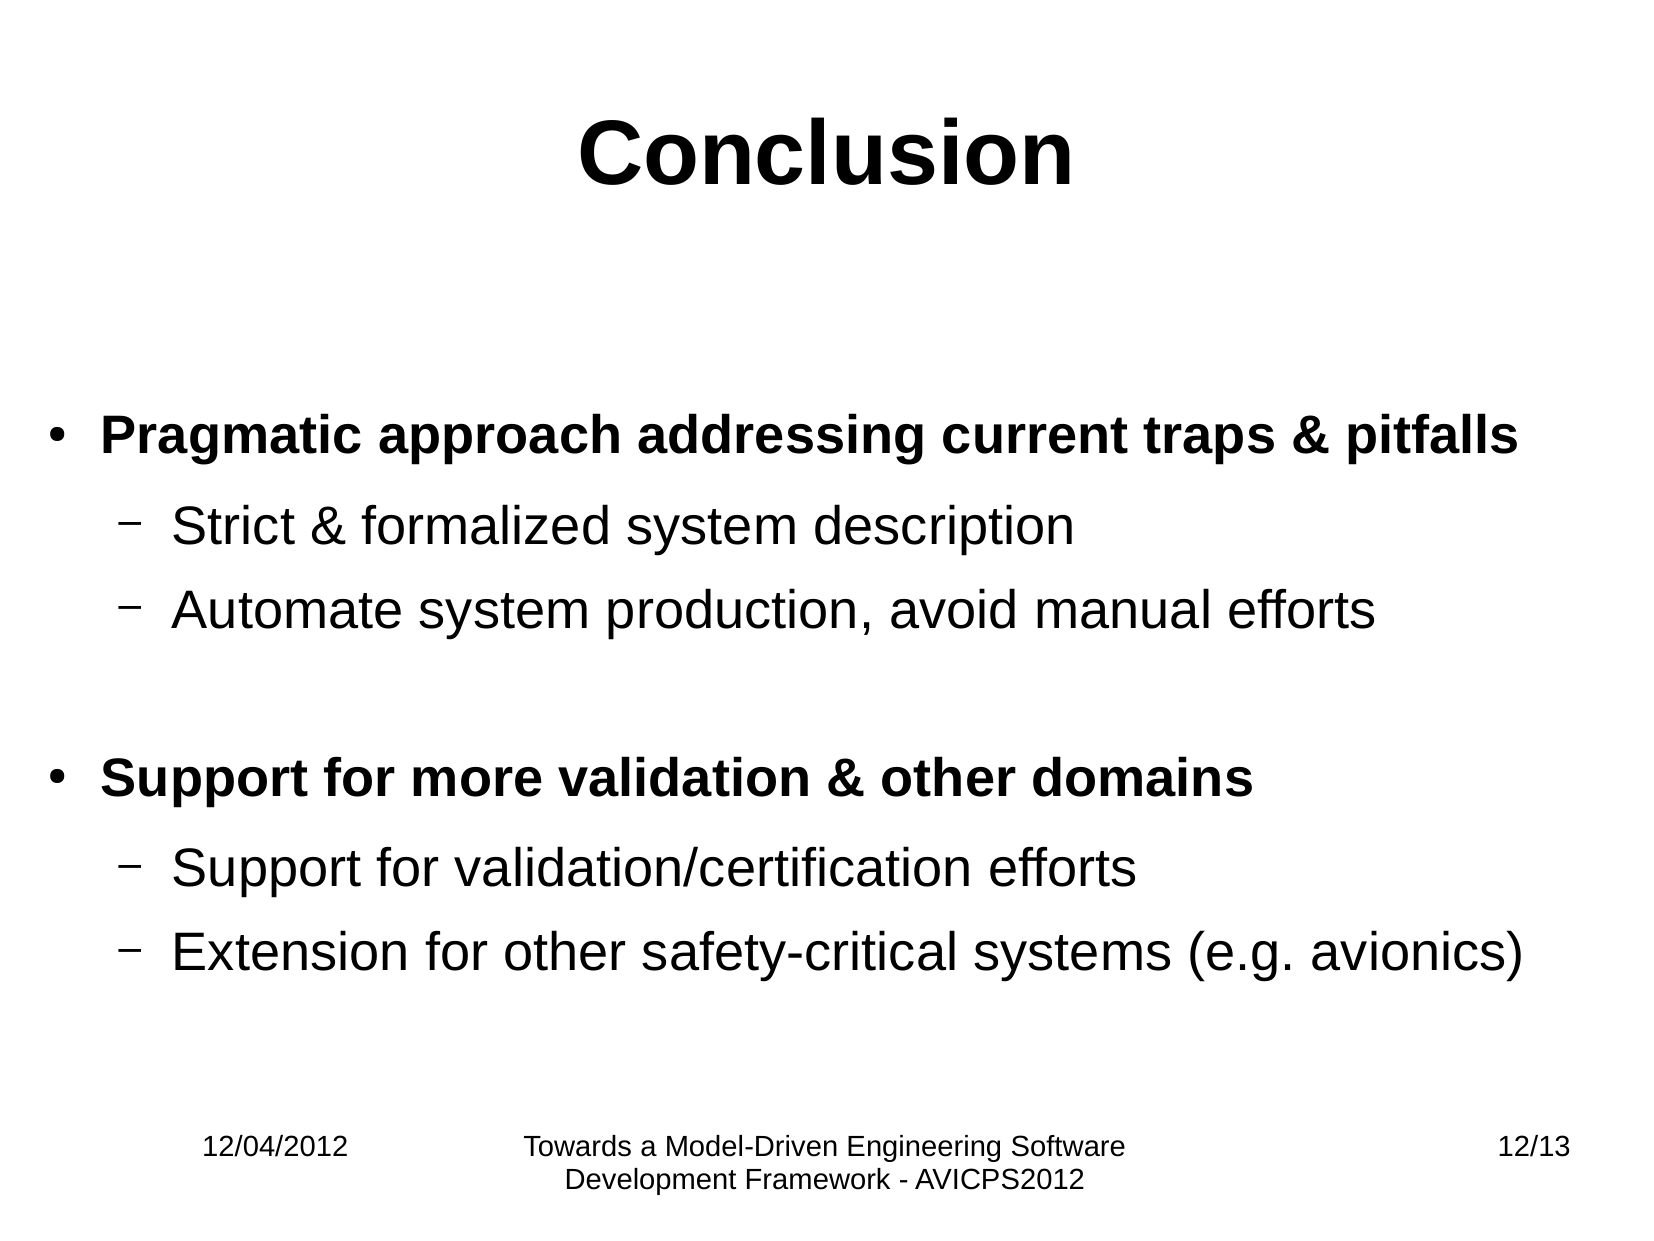

# Conclusion
Pragmatic approach addressing current traps & pitfalls
Strict & formalized system description
Automate system production, avoid manual efforts
Support for more validation & other domains
Support for validation/certification efforts
Extension for other safety-critical systems (e.g. avionics)
12